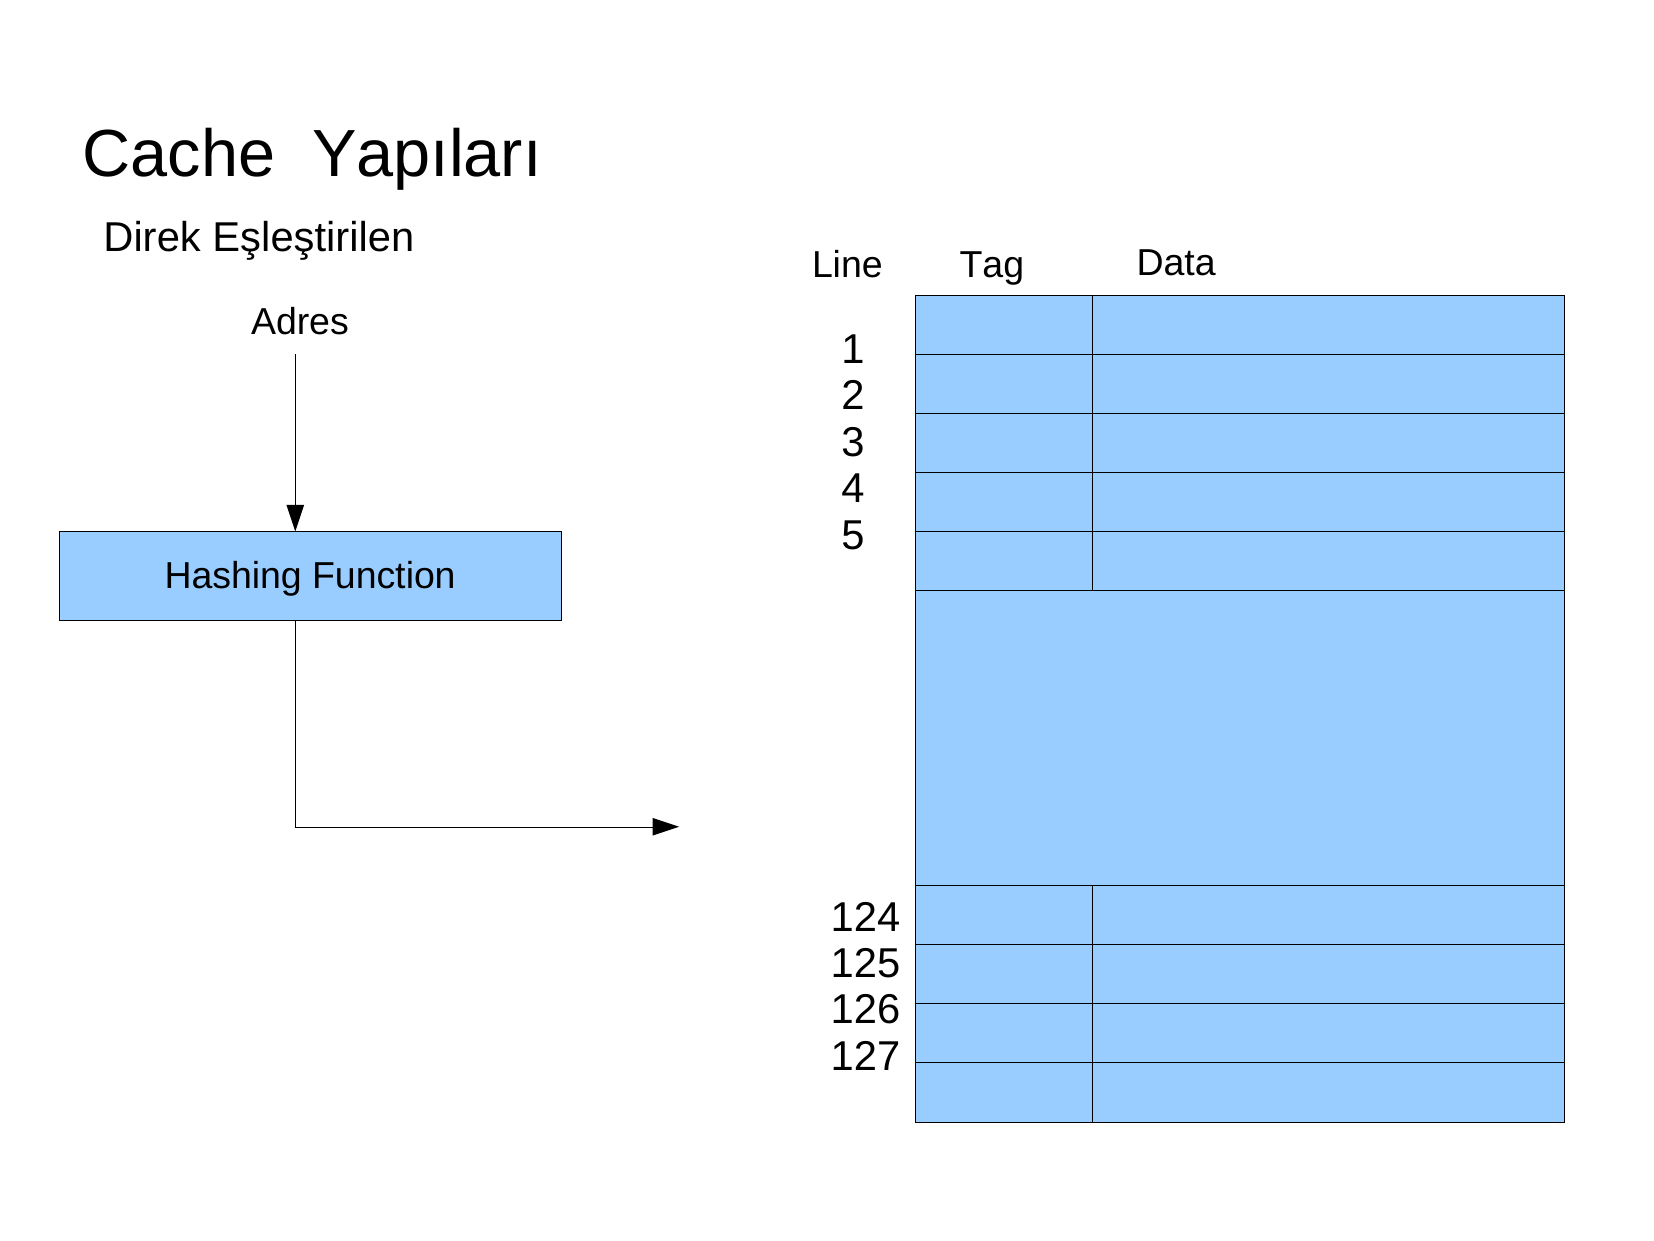

# Cache Yapıları
Direk Eşleştirilen
Data
Line
Tag
Adres
1
2
3
4
5
Hashing Function
124
125
126
127